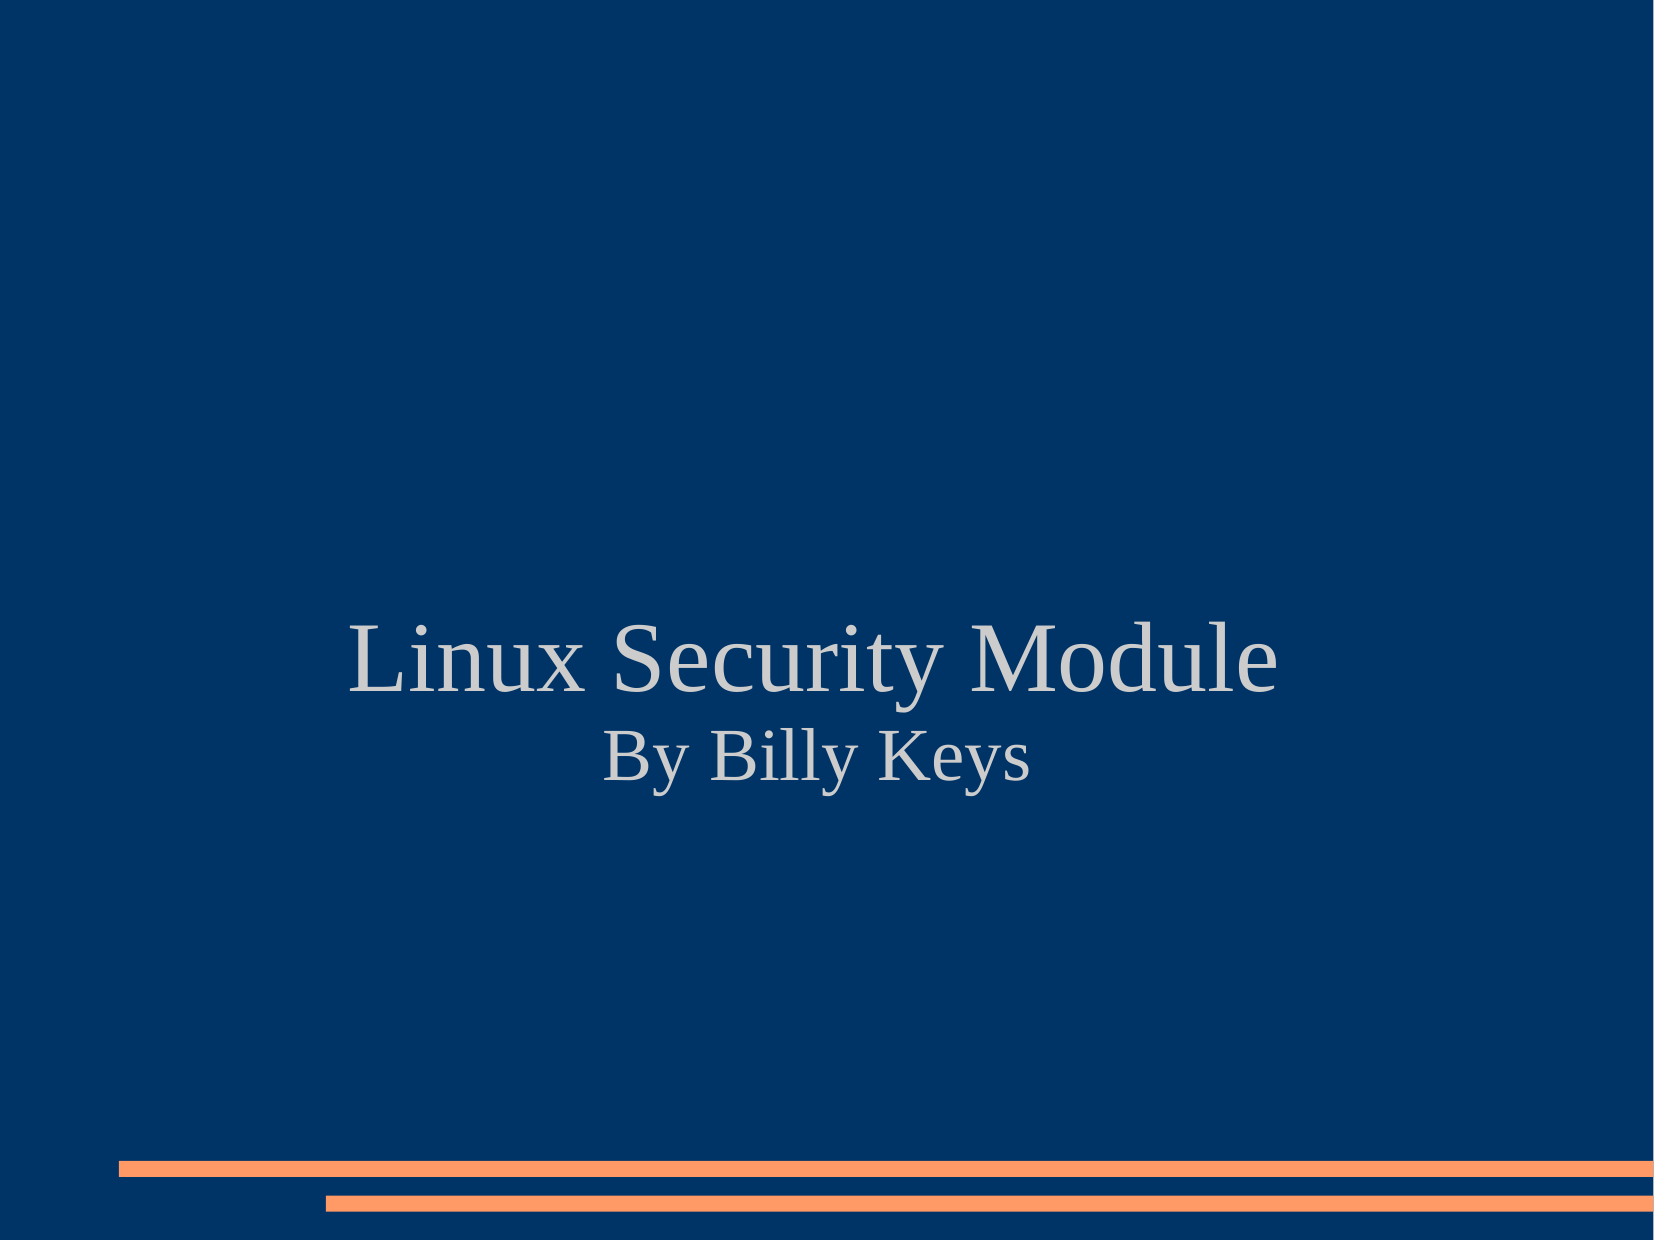

#
Linux Security Module
By Billy Keys